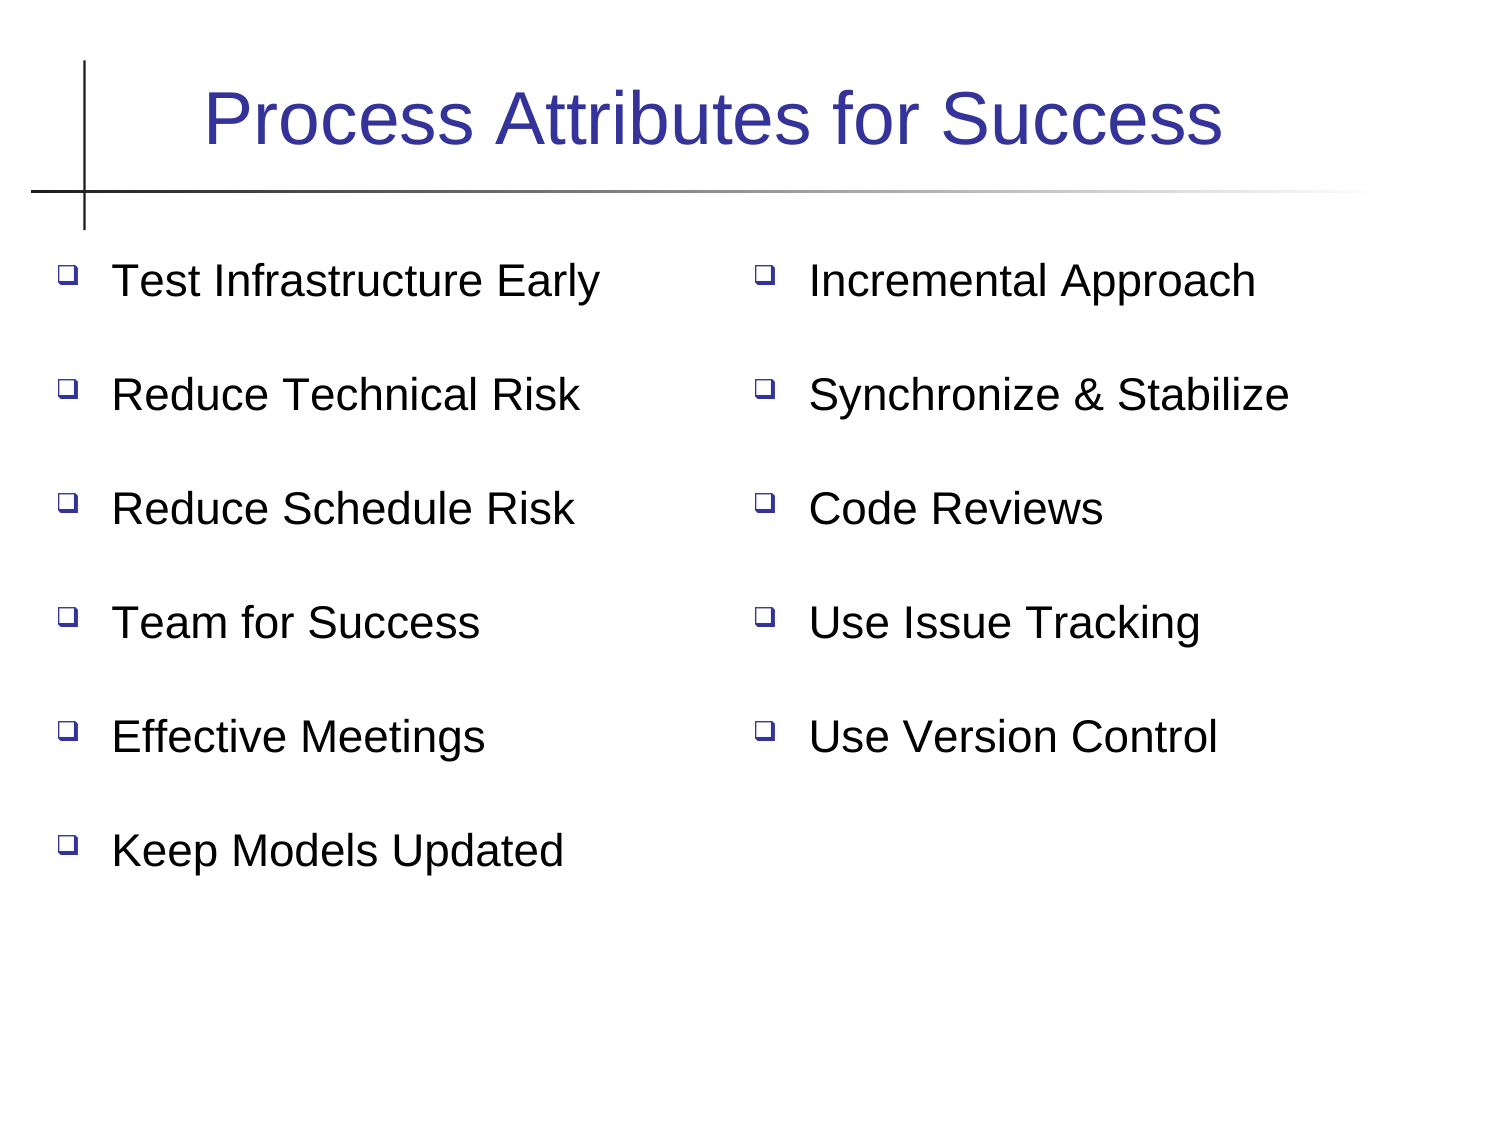

# Process Attributes for Success
Test Infrastructure Early
Reduce Technical Risk
Reduce Schedule Risk
Team for Success
Effective Meetings
Keep Models Updated
Incremental Approach
Synchronize & Stabilize
Code Reviews
Use Issue Tracking
Use Version Control